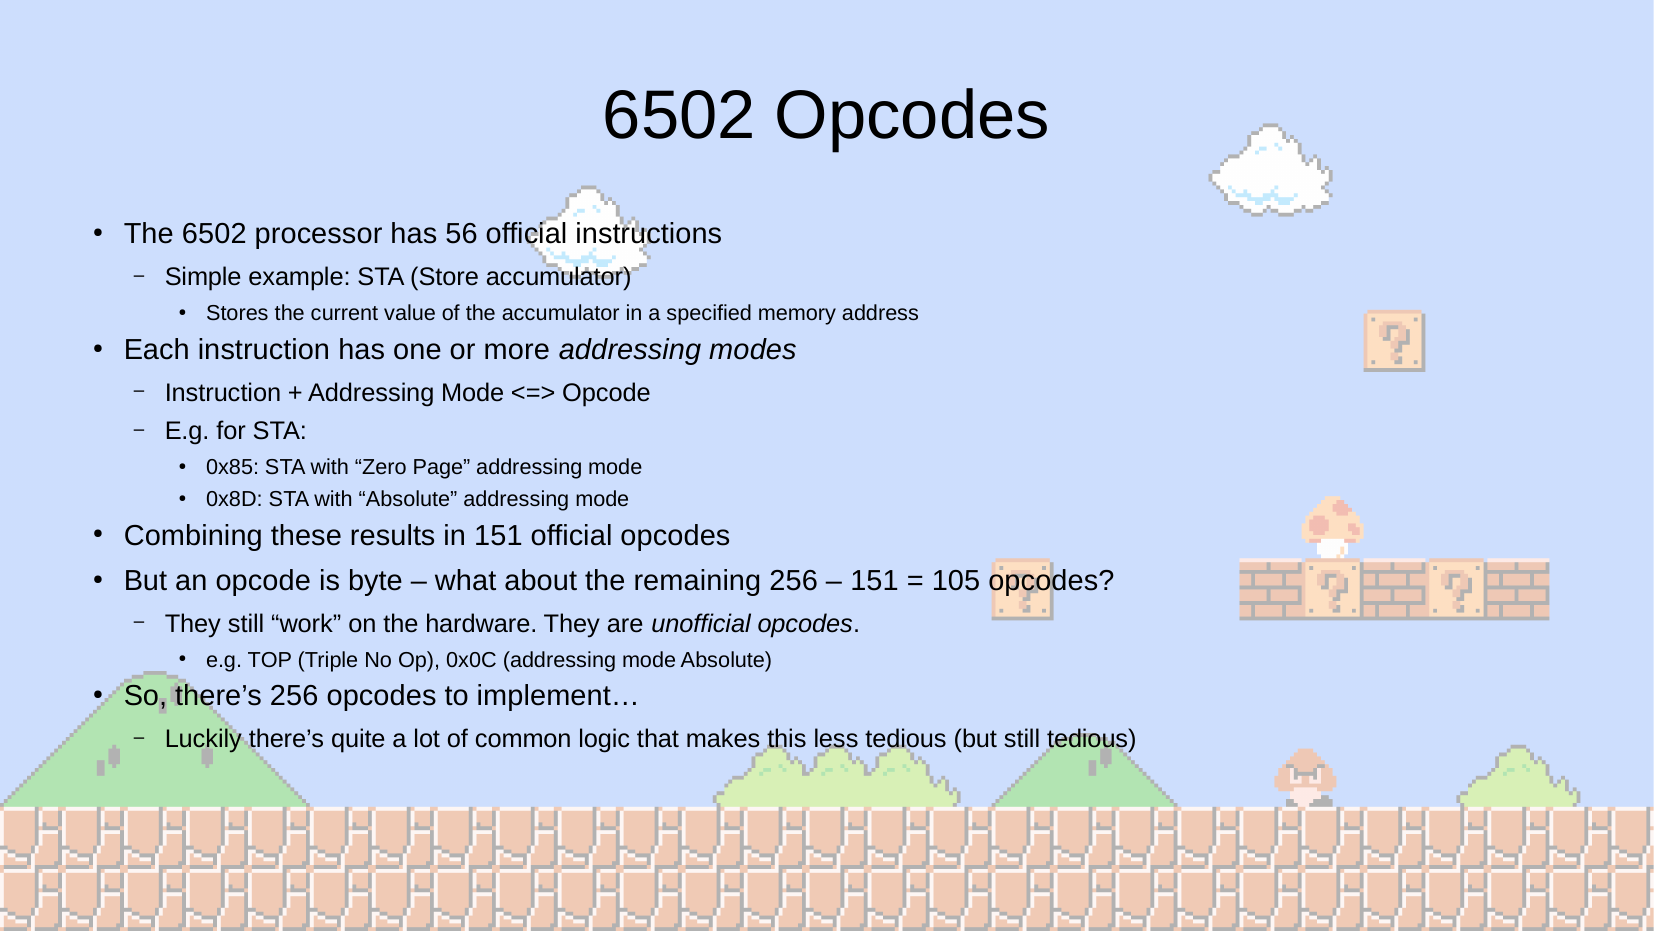

# 6502 Opcodes
The 6502 processor has 56 official instructions
Simple example: STA (Store accumulator)
Stores the current value of the accumulator in a specified memory address
Each instruction has one or more addressing modes
Instruction + Addressing Mode <=> Opcode
E.g. for STA:
0x85: STA with “Zero Page” addressing mode
0x8D: STA with “Absolute” addressing mode
Combining these results in 151 official opcodes
But an opcode is byte – what about the remaining 256 – 151 = 105 opcodes?
They still “work” on the hardware. They are unofficial opcodes.
e.g. TOP (Triple No Op), 0x0C (addressing mode Absolute)
So, there’s 256 opcodes to implement…
Luckily there’s quite a lot of common logic that makes this less tedious (but still tedious)